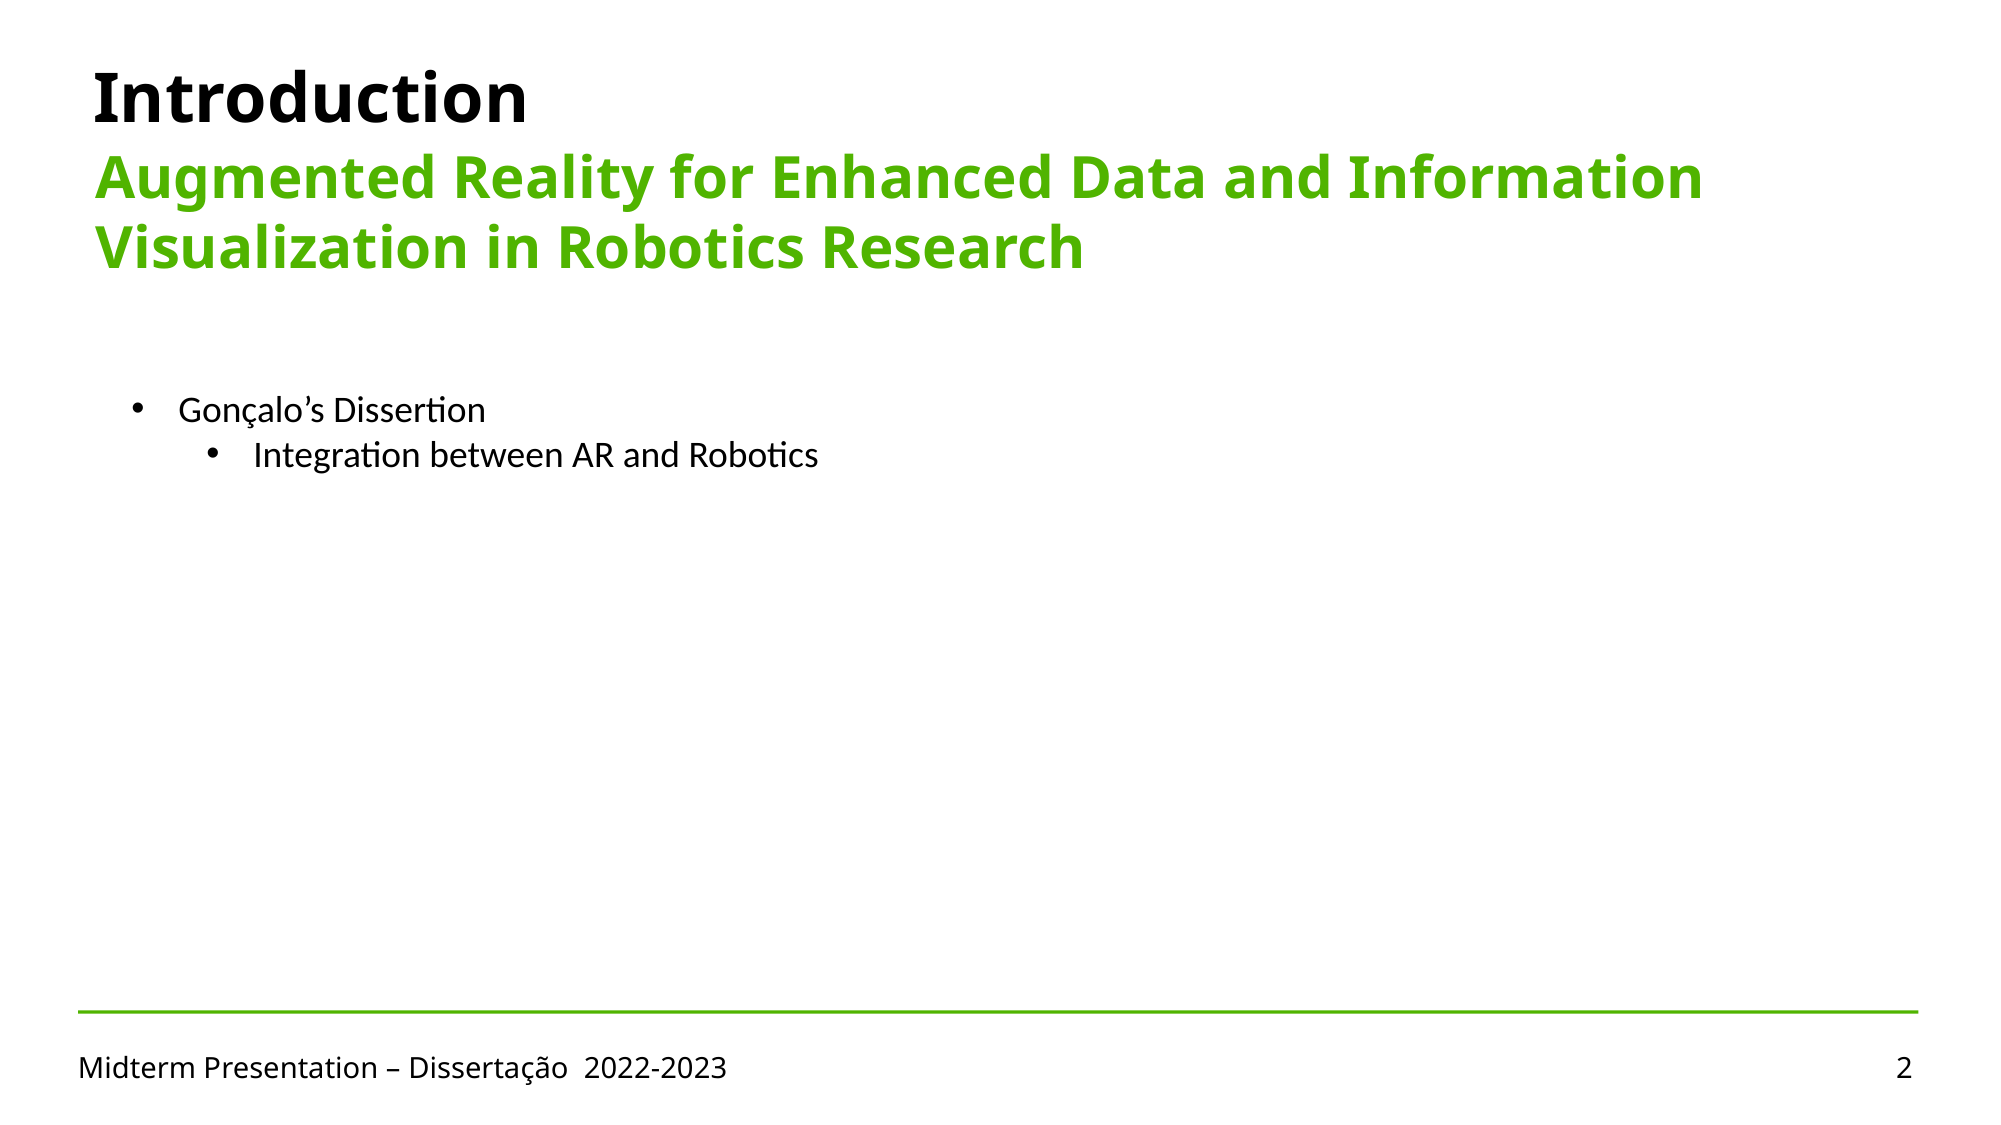

Introduction
Augmented Reality for Enhanced Data and Information Visualization in Robotics Research
Gonçalo’s Dissertion
Integration between AR and Robotics
Midterm Presentation – Dissertação 2022-2023